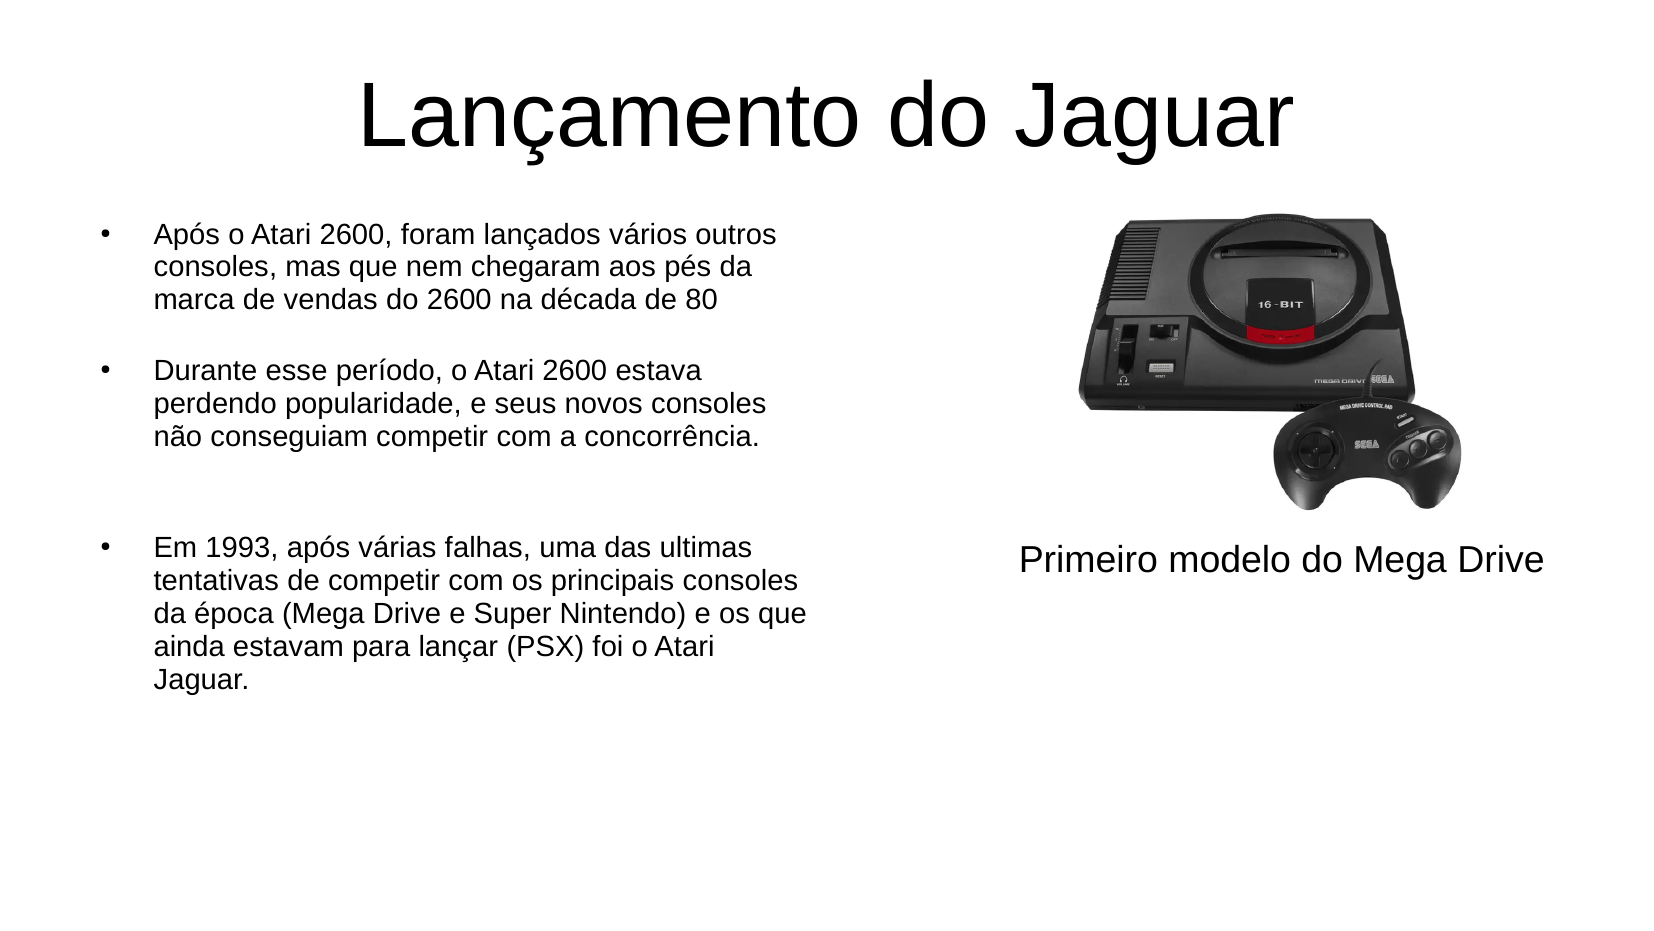

# Lançamento do Jaguar
Após o Atari 2600, foram lançados vários outros consoles, mas que nem chegaram aos pés da marca de vendas do 2600 na década de 80
Durante esse período, o Atari 2600 estava perdendo popularidade, e seus novos consoles não conseguiam competir com a concorrência.
Em 1993, após várias falhas, uma das ultimas tentativas de competir com os principais consoles da época (Mega Drive e Super Nintendo) e os que ainda estavam para lançar (PSX) foi o Atari Jaguar.
Primeiro modelo do Mega Drive